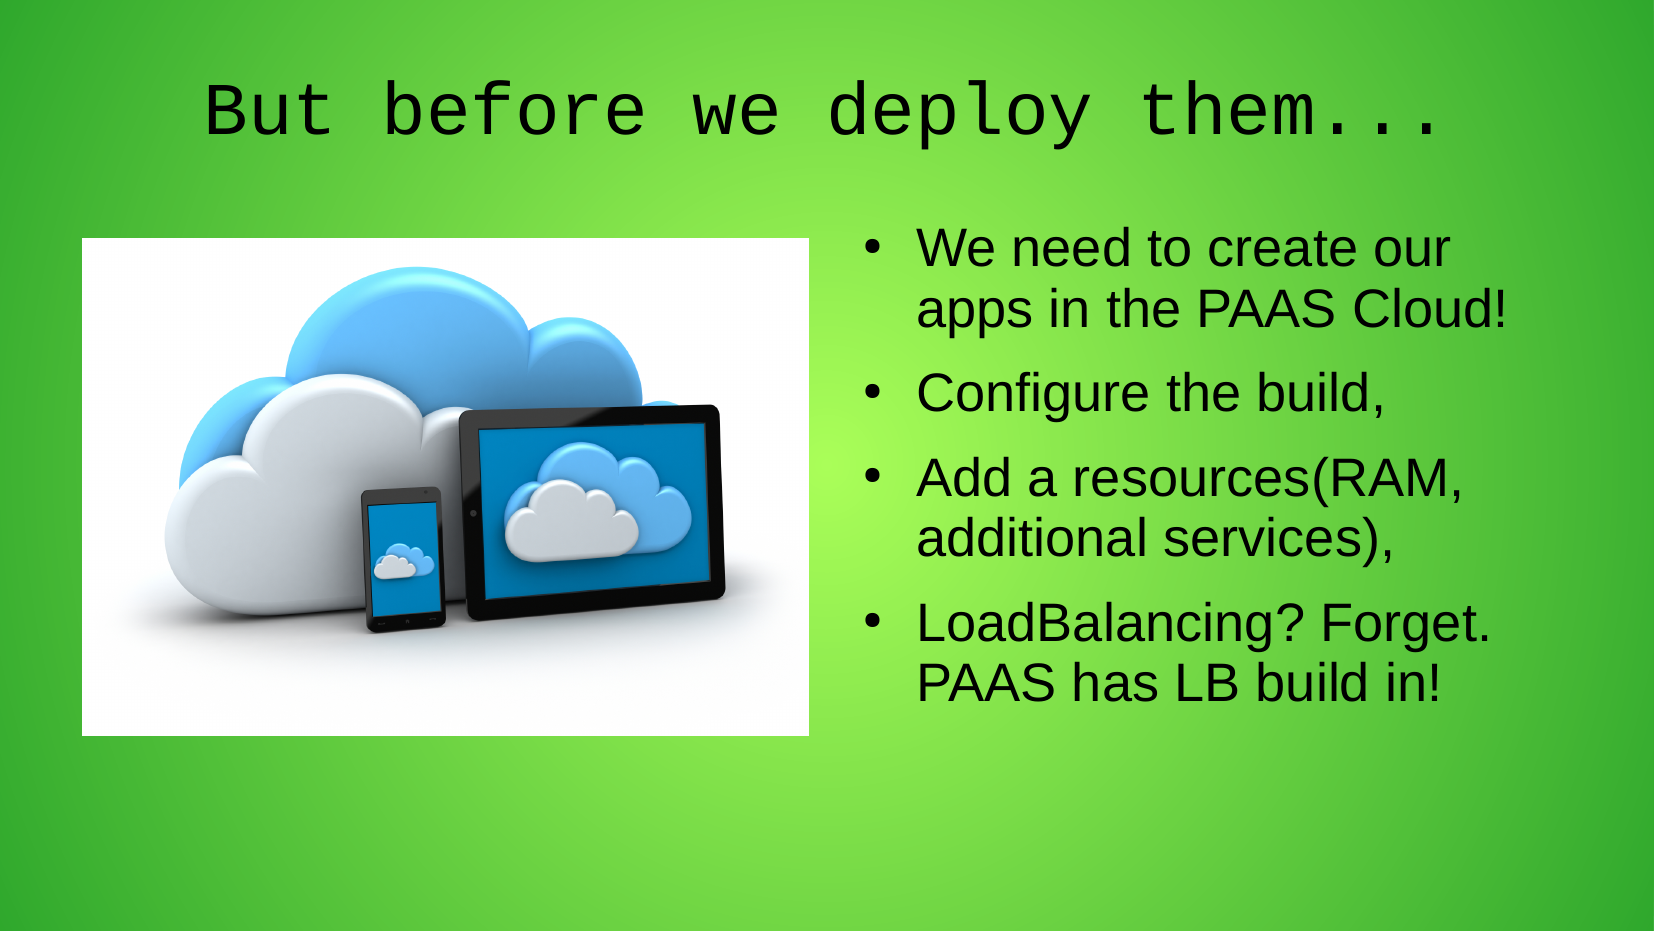

# But before we deploy them...
We need to create our apps in the PAAS Cloud!
Configure the build,
Add a resources(RAM, additional services),
LoadBalancing? Forget. PAAS has LB build in!